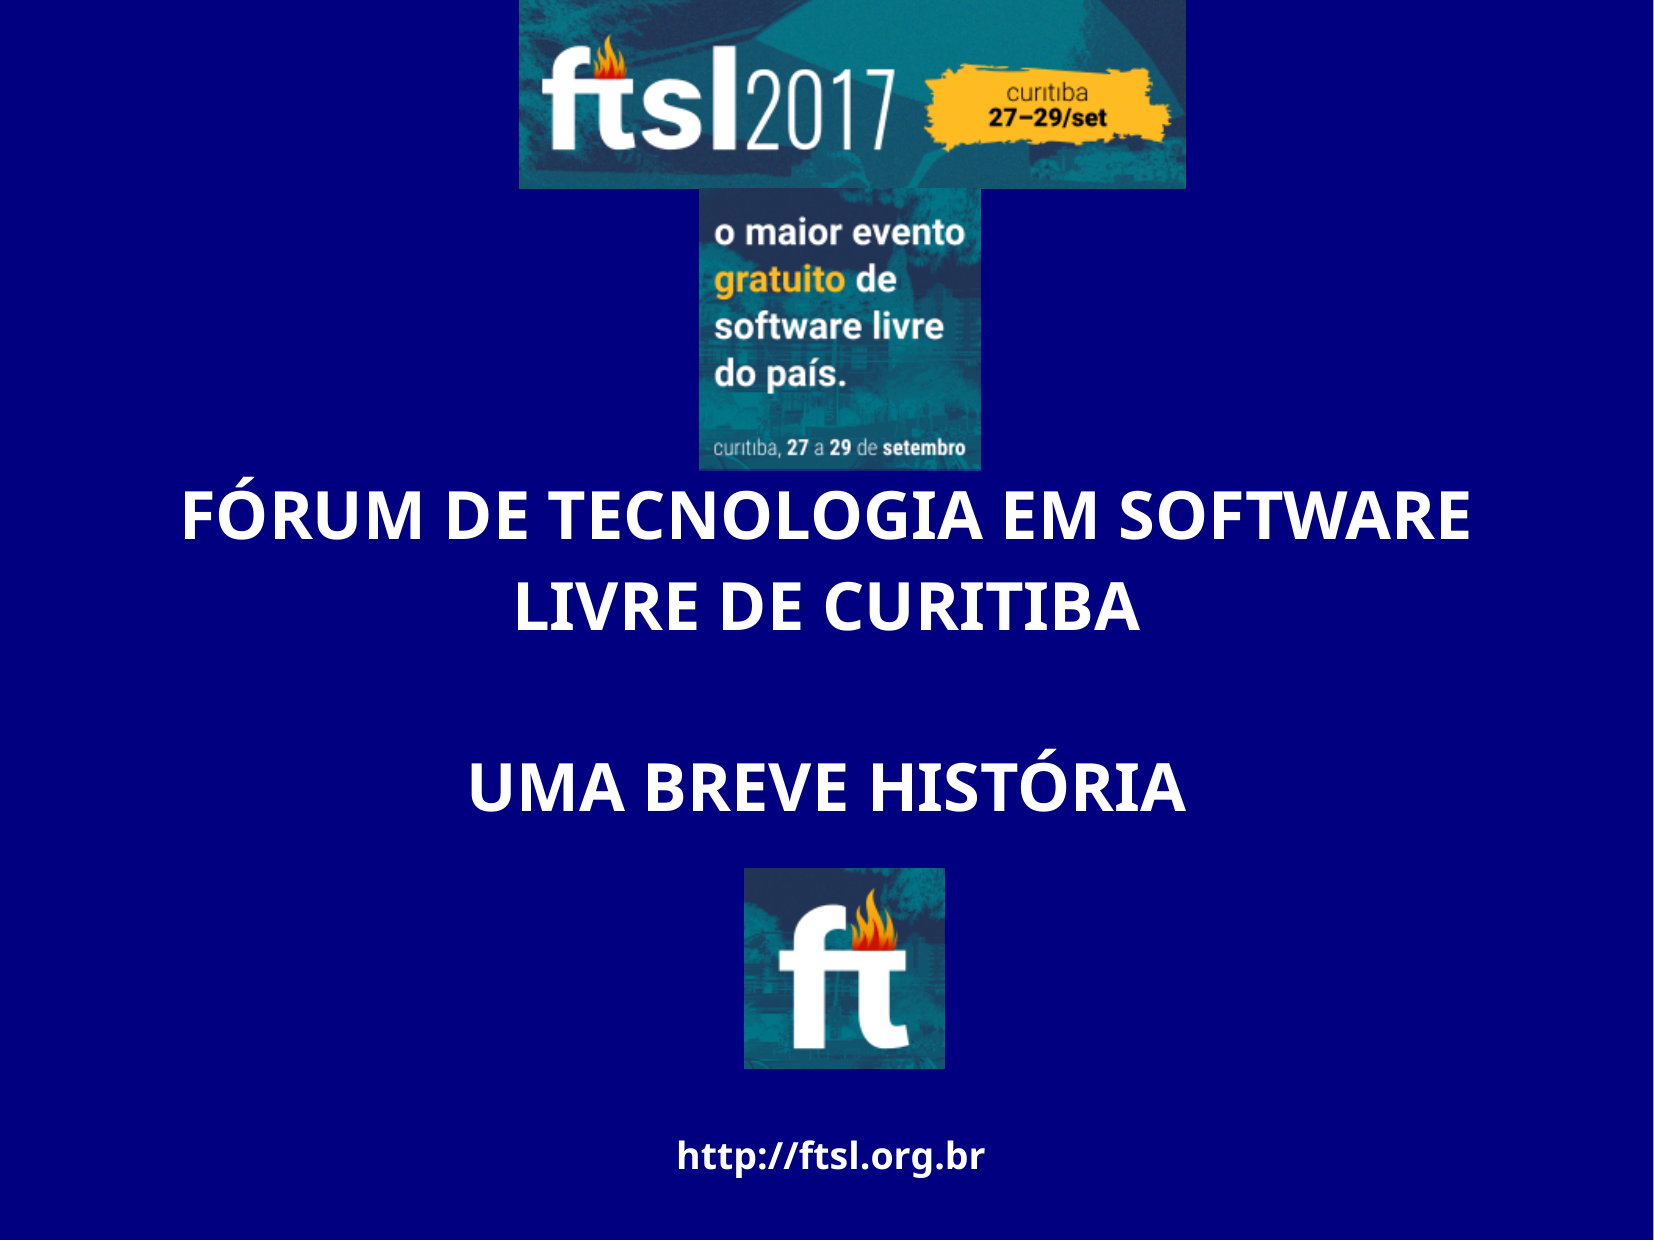

# FÓRUM DE TECNOLOGIA EM SOFTWARE LIVRE DE CURITIBA
UMA BREVE HISTÓRIA
http://ftsl.org.br